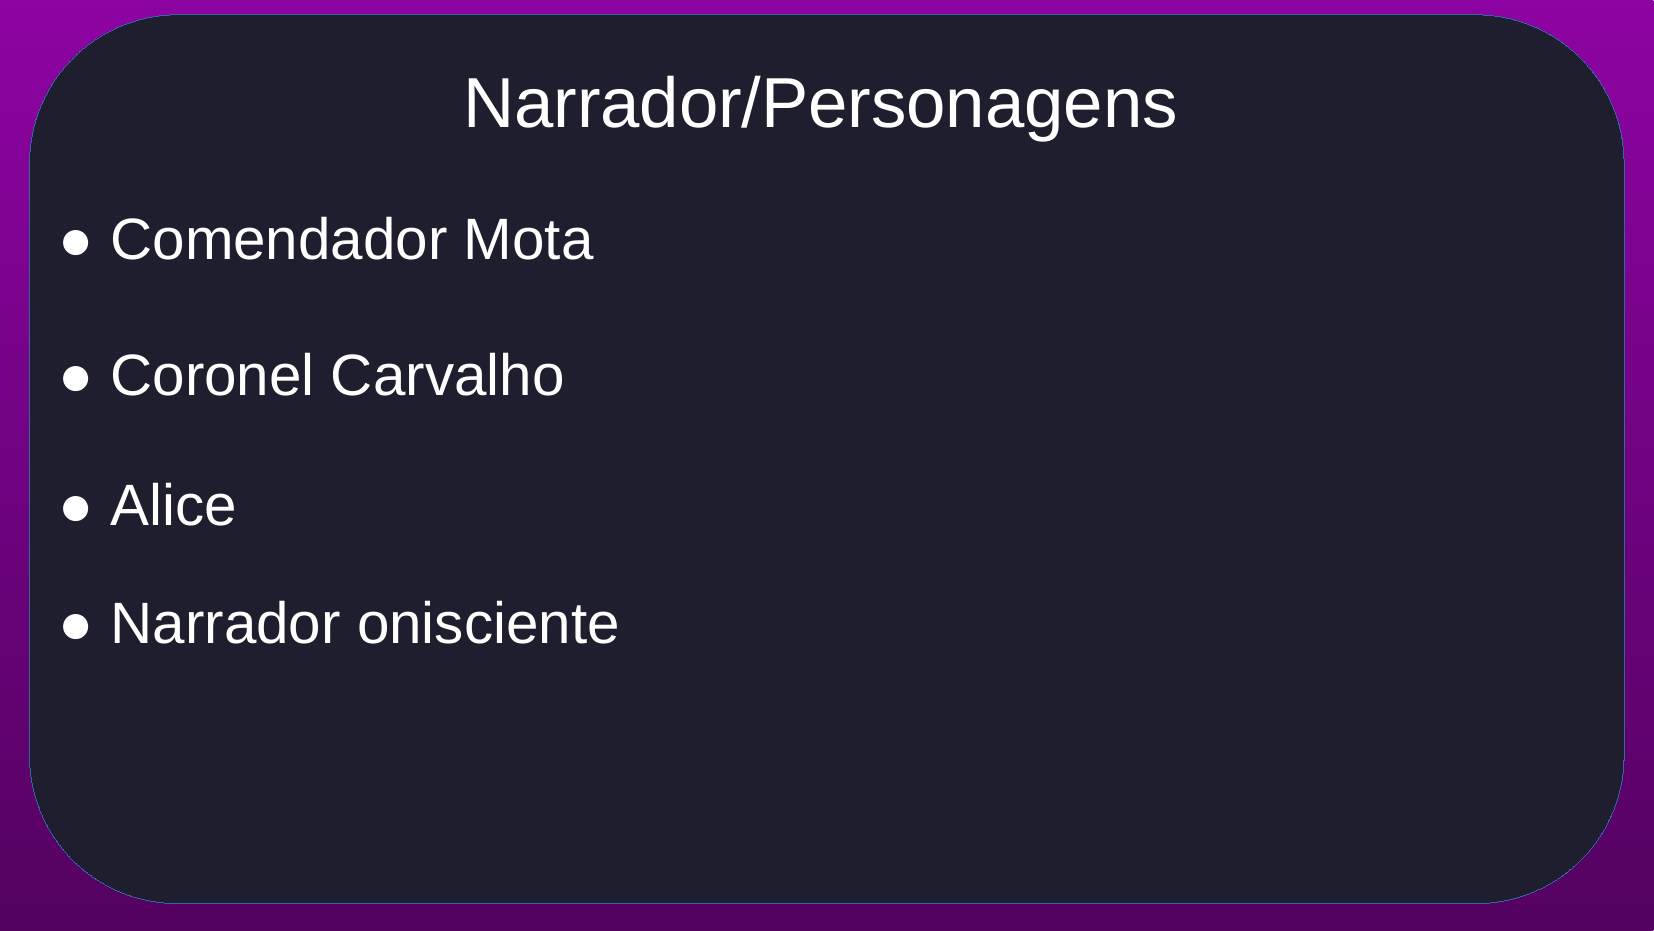

# Narrador/Personagens
● Comendador Mota
● Coronel Carvalho
● Alice
● Narrador onisciente